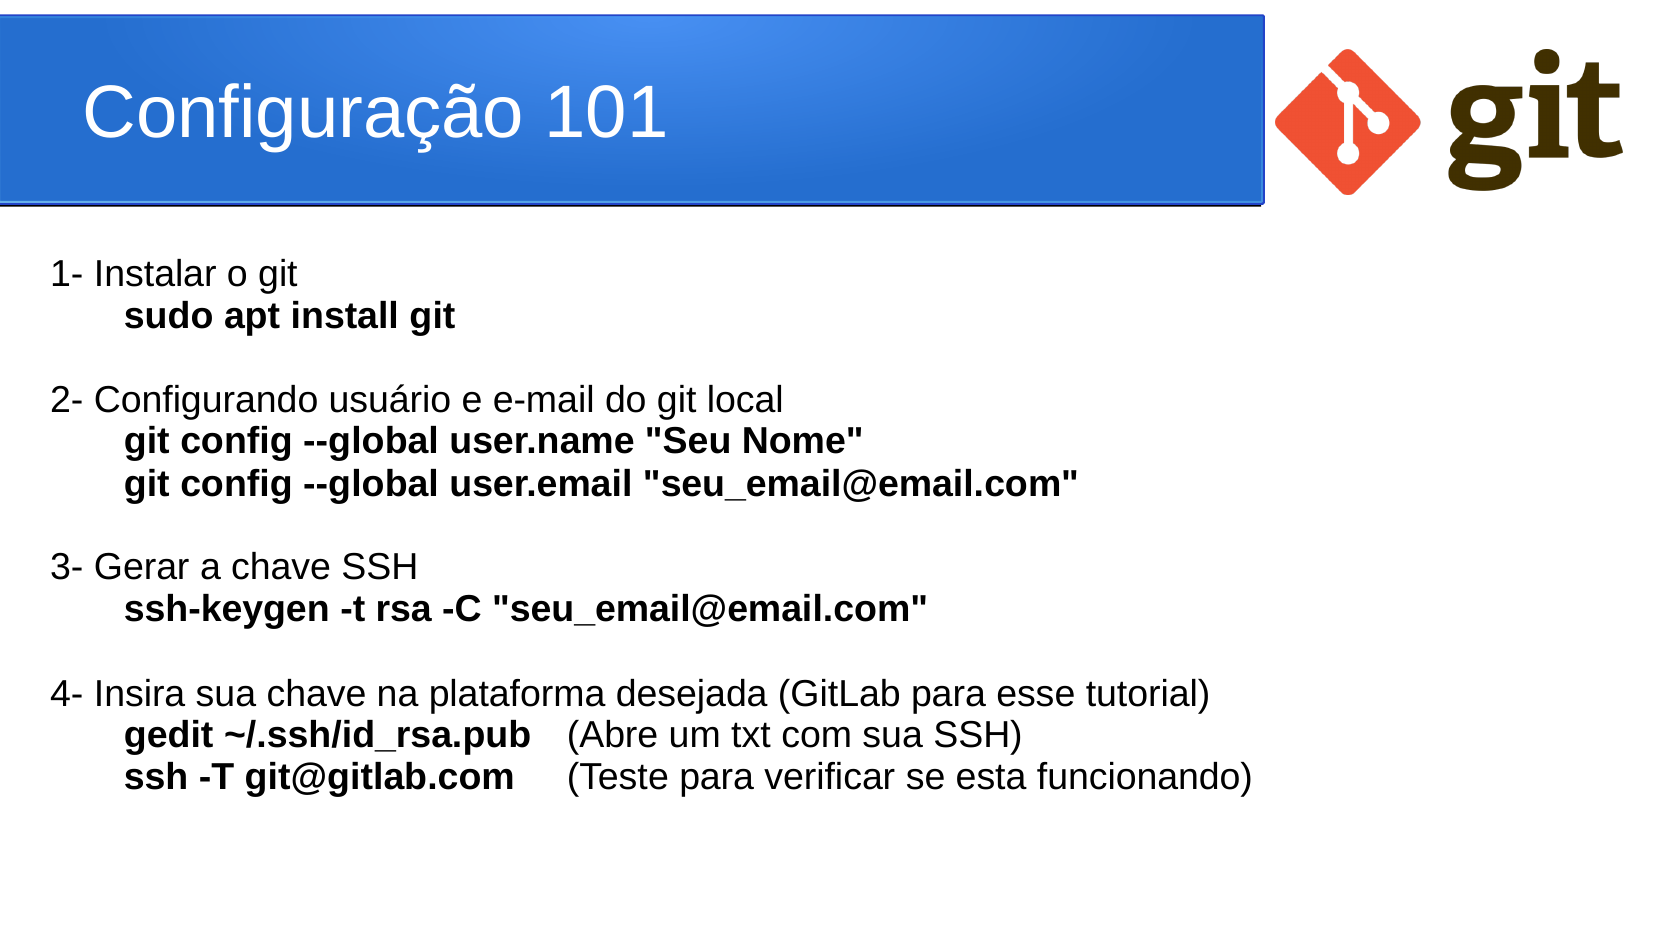

# Configuração 101
1- Instalar o git
	sudo apt install git
2- Configurando usuário e e-mail do git local
	git config --global user.name "Seu Nome"
	git config --global user.email "seu_email@email.com"
3- Gerar a chave SSH
	ssh-keygen -t rsa -C "seu_email@email.com"
4- Insira sua chave na plataforma desejada (GitLab para esse tutorial)
	gedit ~/.ssh/id_rsa.pub 	(Abre um txt com sua SSH)
	ssh -T git@gitlab.com 	(Teste para verificar se esta funcionando)